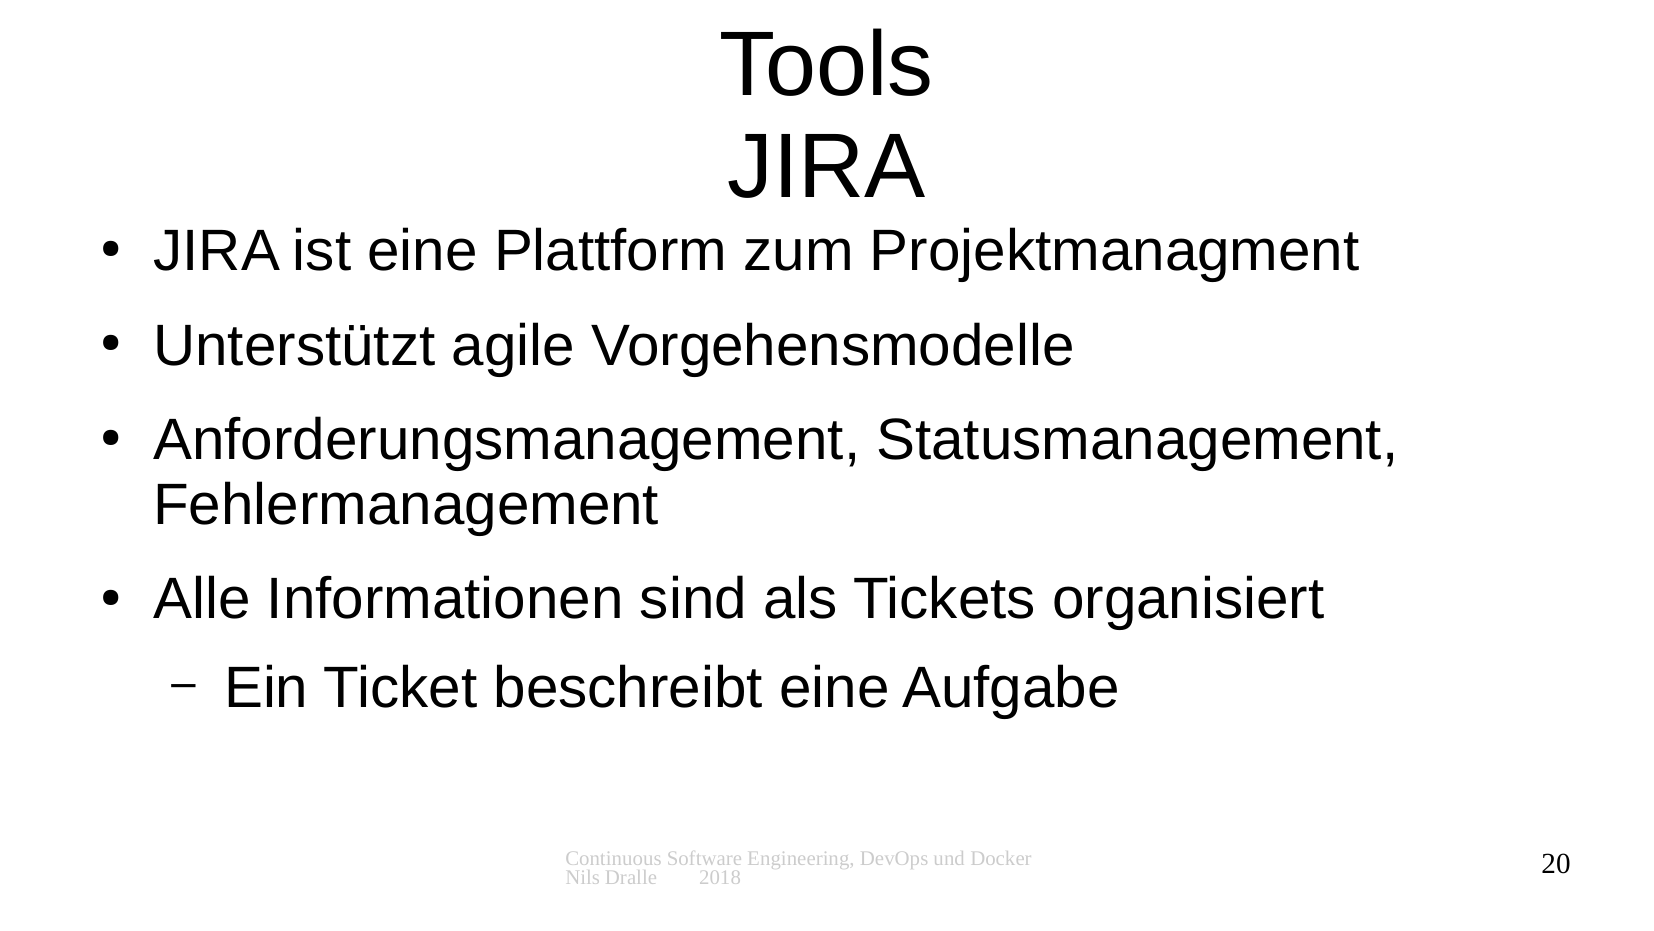

# Tools JIRA
JIRA ist eine Plattform zum Projektmanagment
Unterstützt agile Vorgehensmodelle
Anforderungsmanagement, Statusmanagement, Fehlermanagement
Alle Informationen sind als Tickets organisiert
Ein Ticket beschreibt eine Aufgabe
Continuous Software Engineering, DevOps und Docker Nils Dralle 2018
20